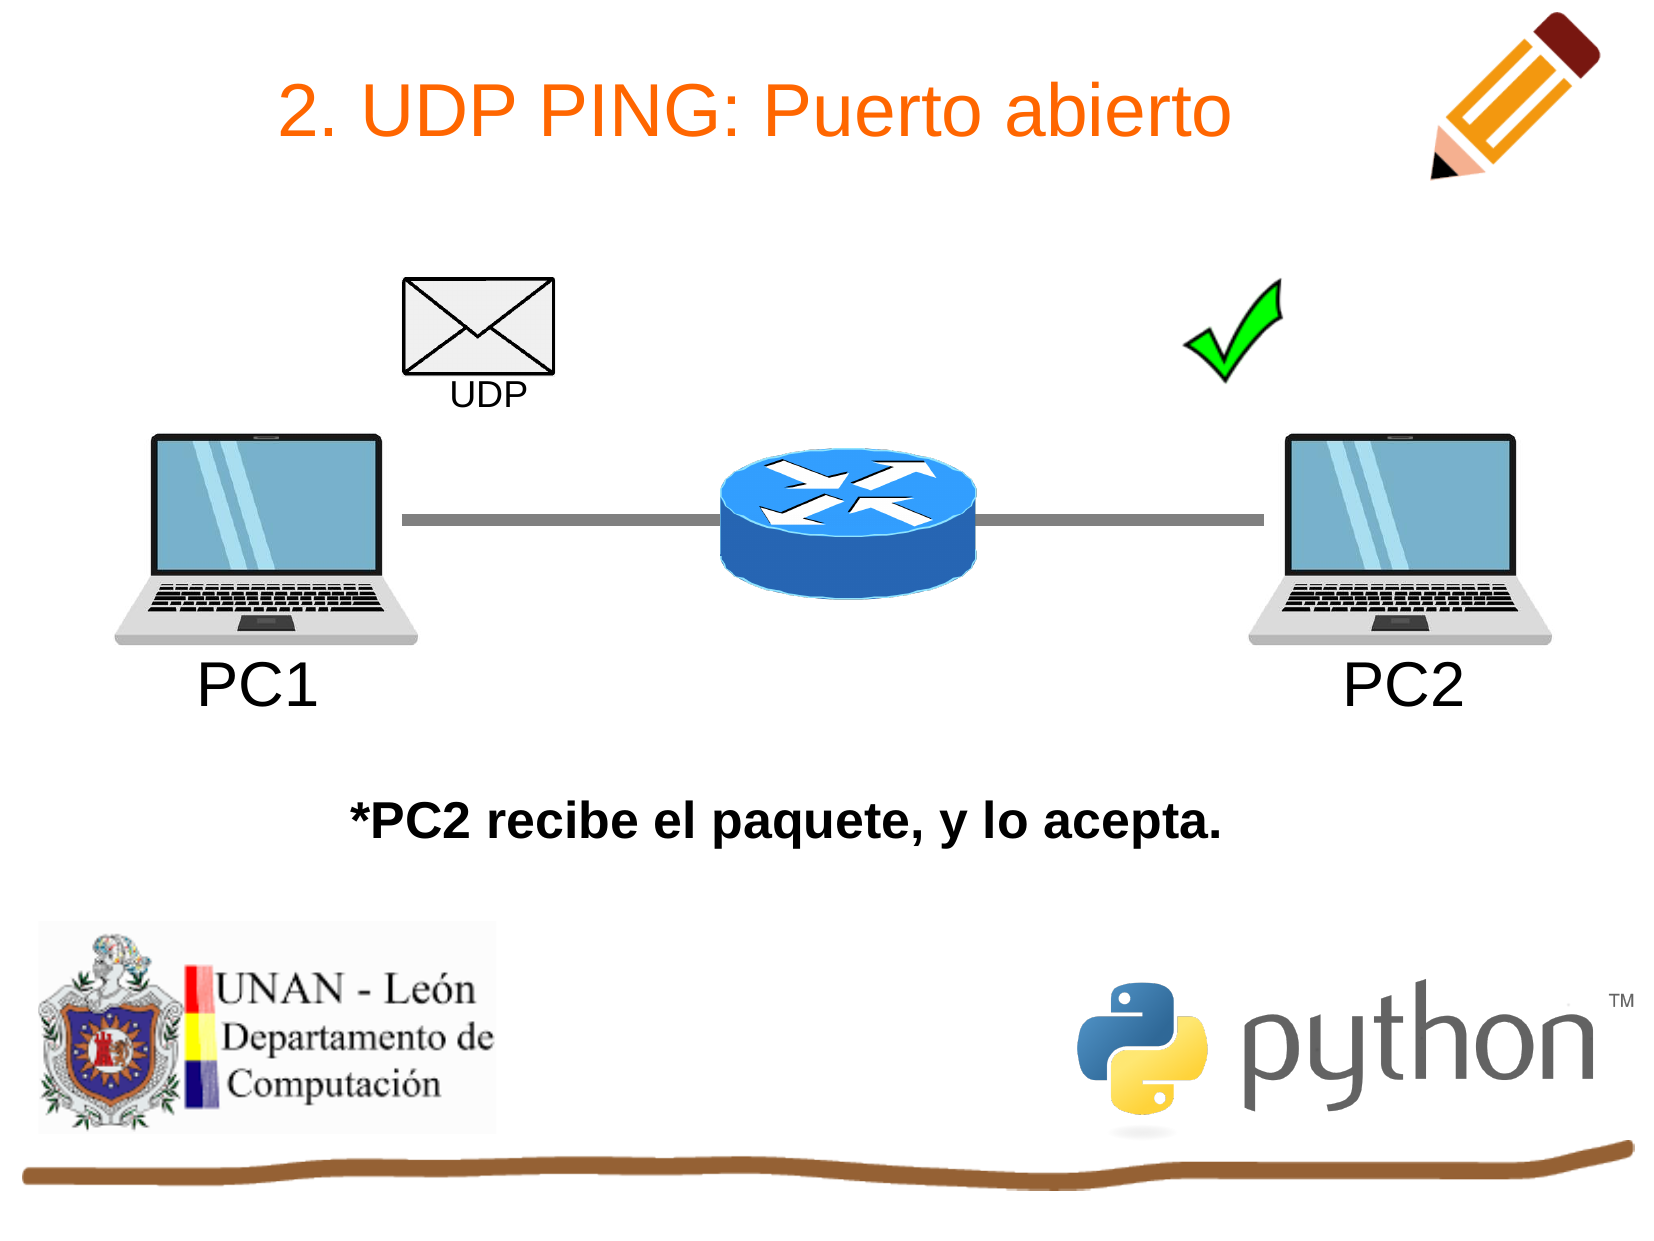

# 2. UDP PING: Puerto abierto
UDP
PC1
PC2
*PC2 recibe el paquete, y lo acepta.